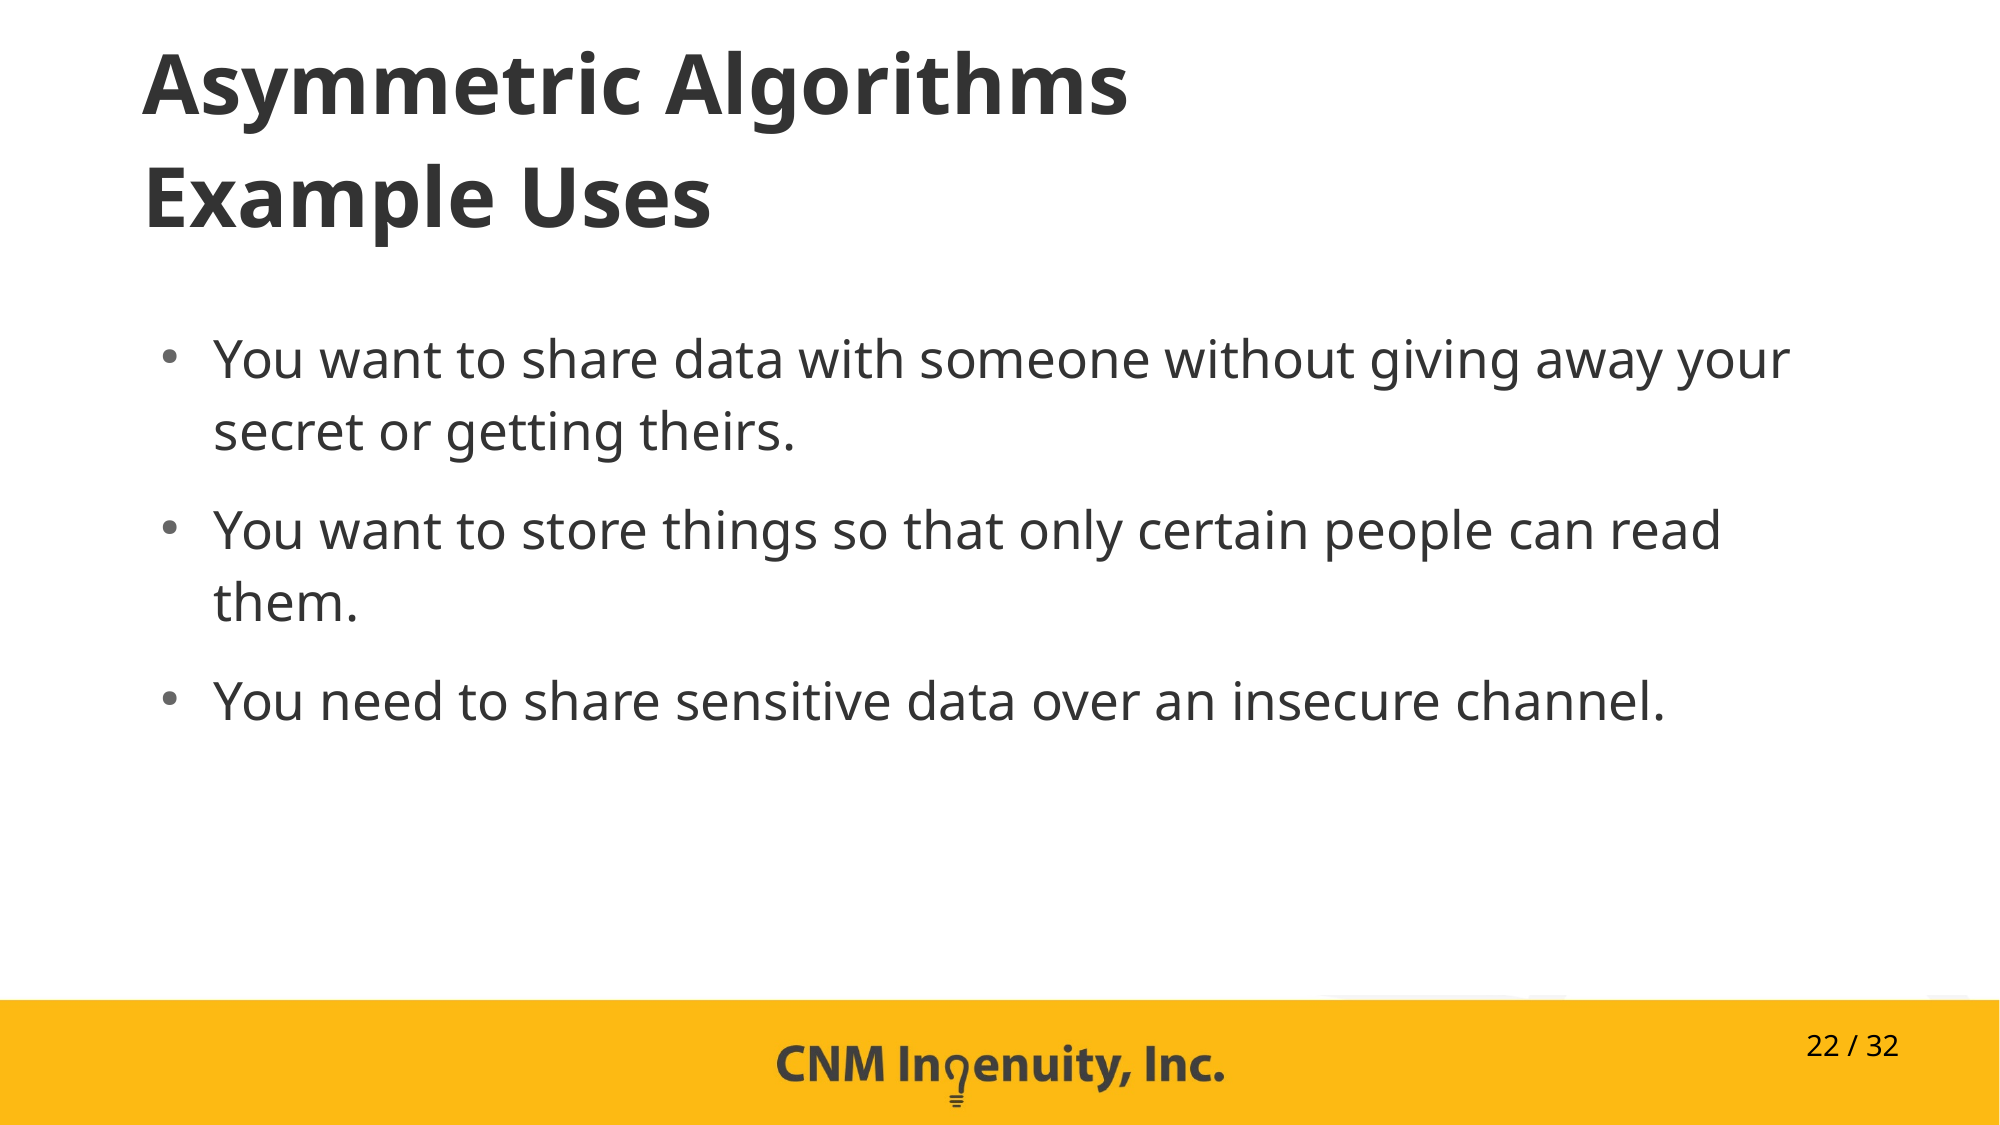

# Asymmetric Algorithms Example Uses
You want to share data with someone without giving away your secret or getting theirs.
You want to store things so that only certain people can read them.
You need to share sensitive data over an insecure channel.
22